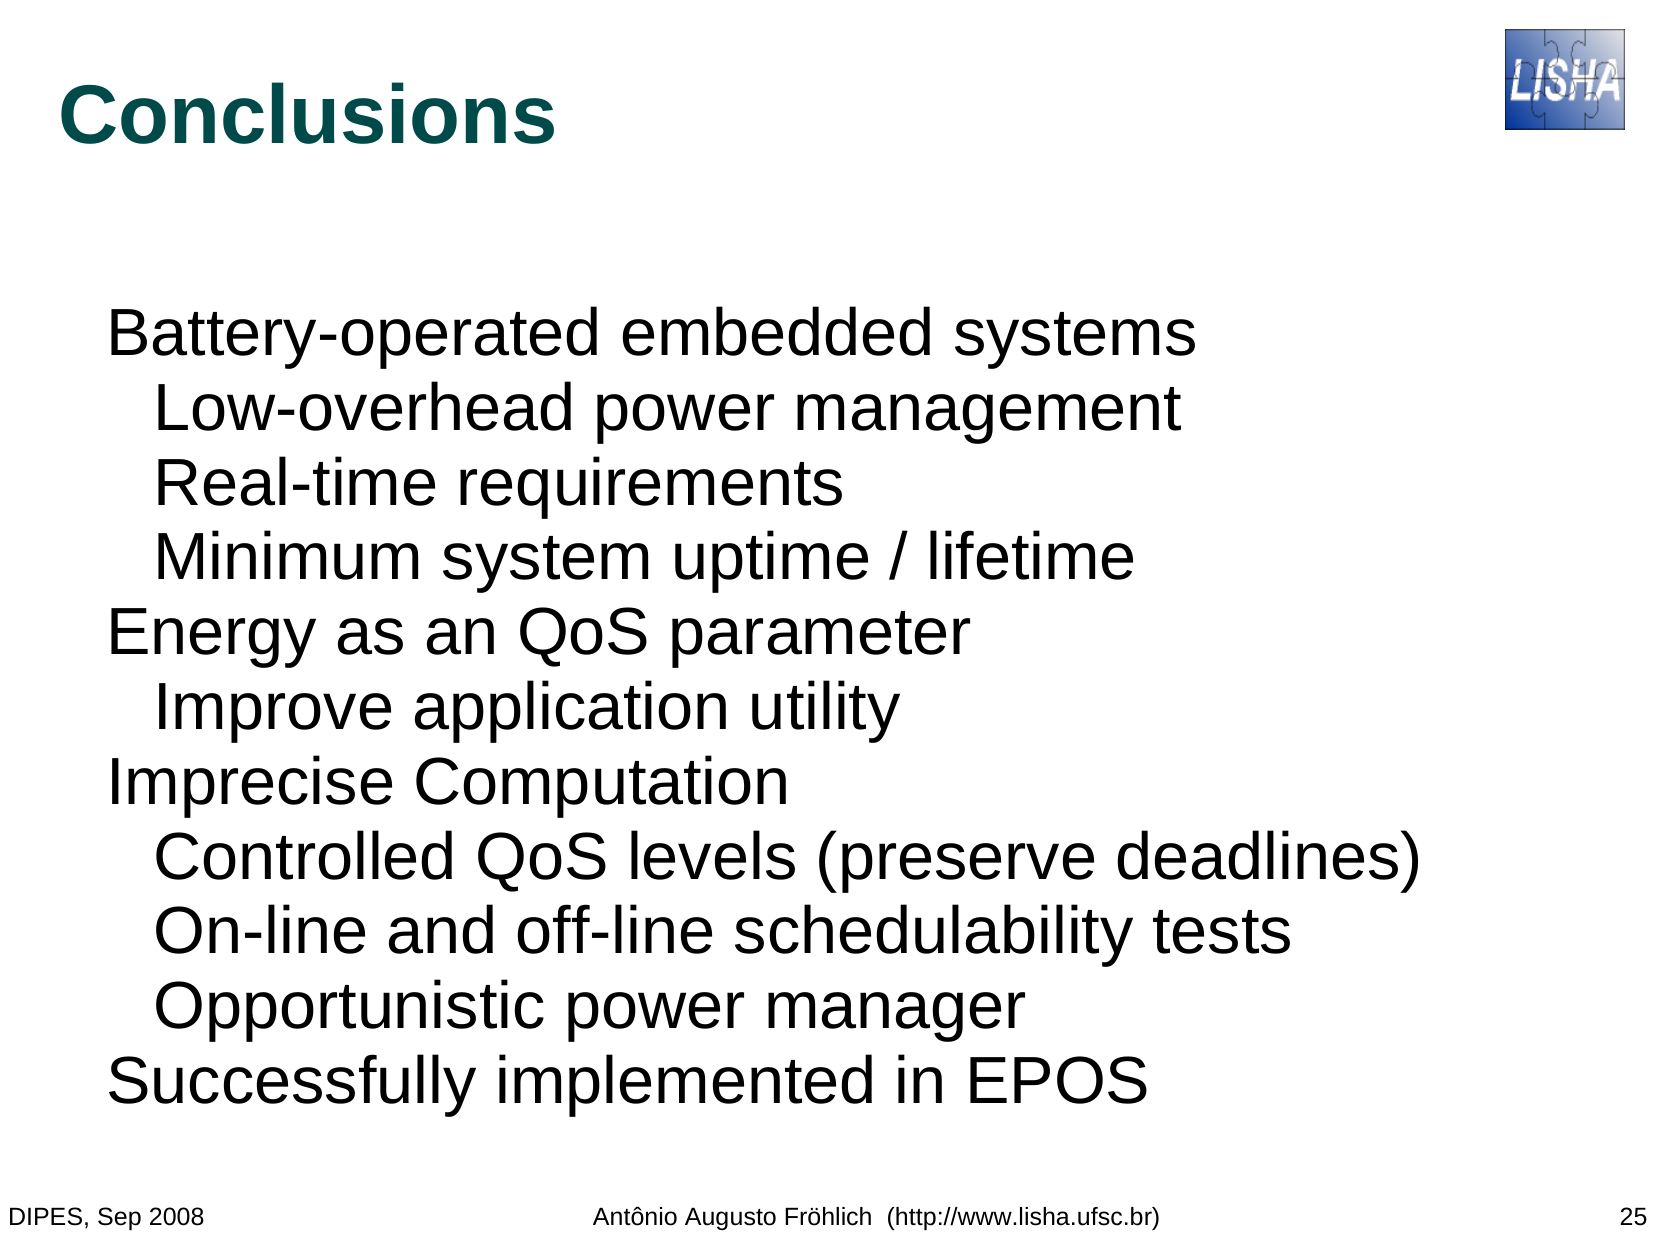

# Conclusions
Battery-operated embedded systems
Low-overhead power management
Real-time requirements
Minimum system uptime / lifetime
Energy as an QoS parameter
Improve application utility
Imprecise Computation
Controlled QoS levels (preserve deadlines)
On-line and off-line schedulability tests
Opportunistic power manager
Successfully implemented in EPOS